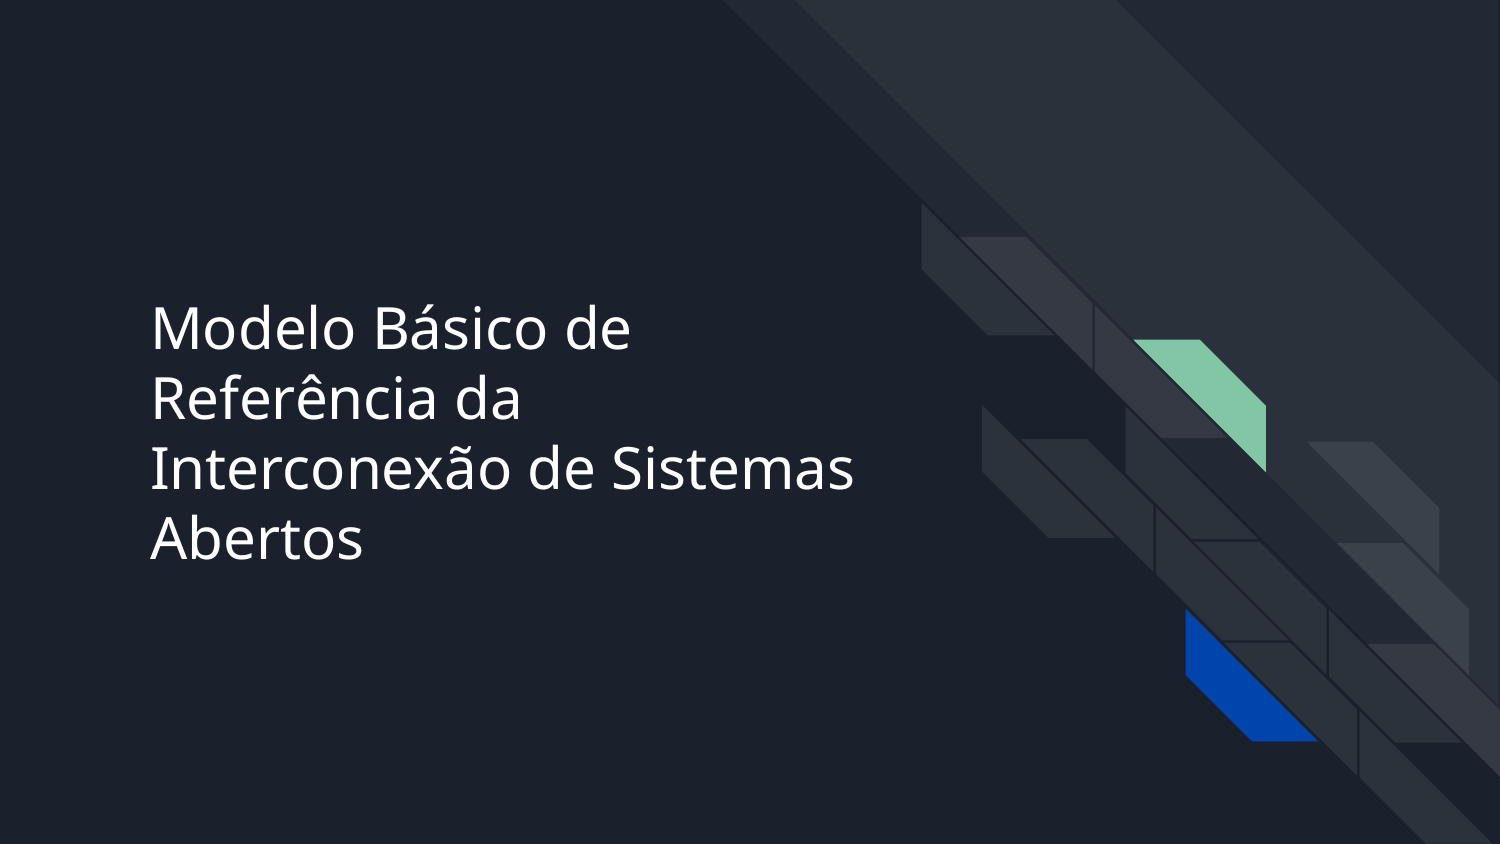

# Modelo Básico de Referência da Interconexão de Sistemas Abertos